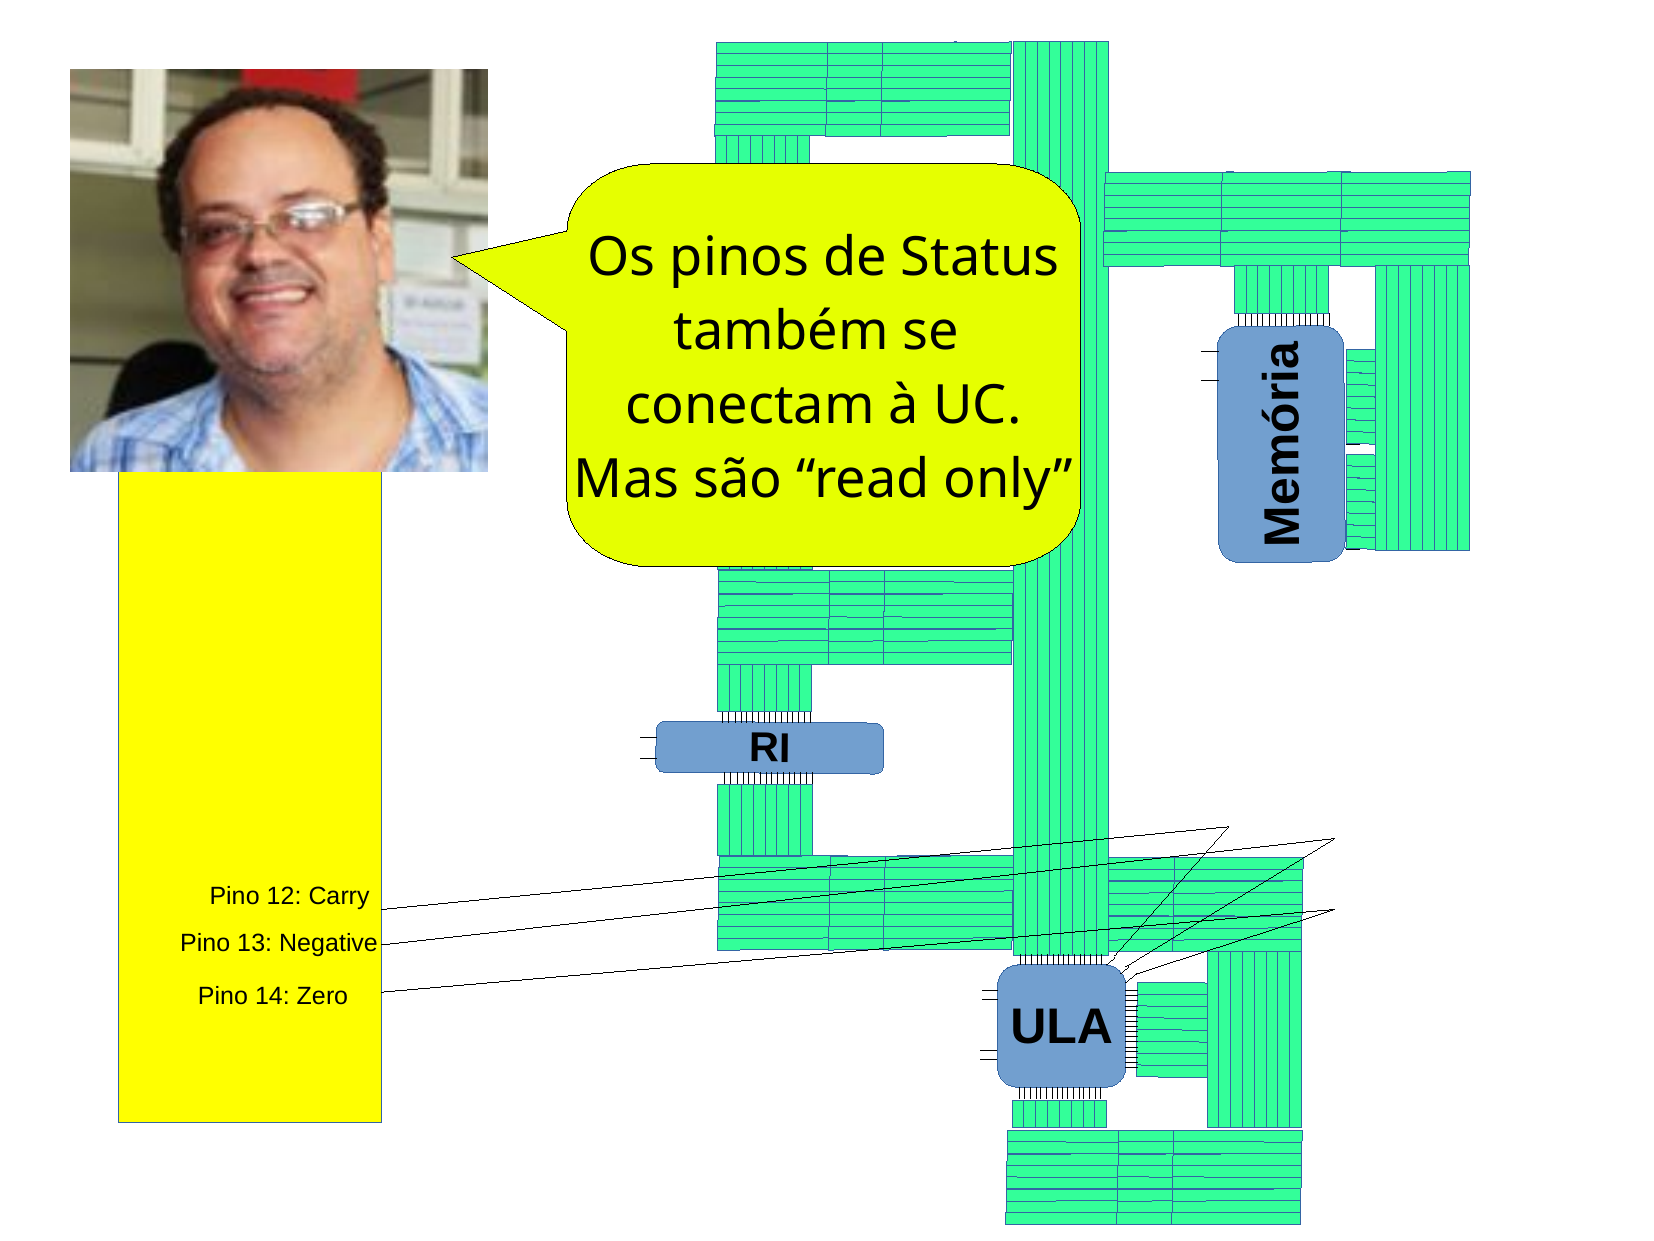

Os pinos de Status
também se
conectam à UC.
Mas são “read only”
ACC
Memória
PC
RI
Pino 12: Carry
Pino 13: Negative
ULA
Pino 14: Zero